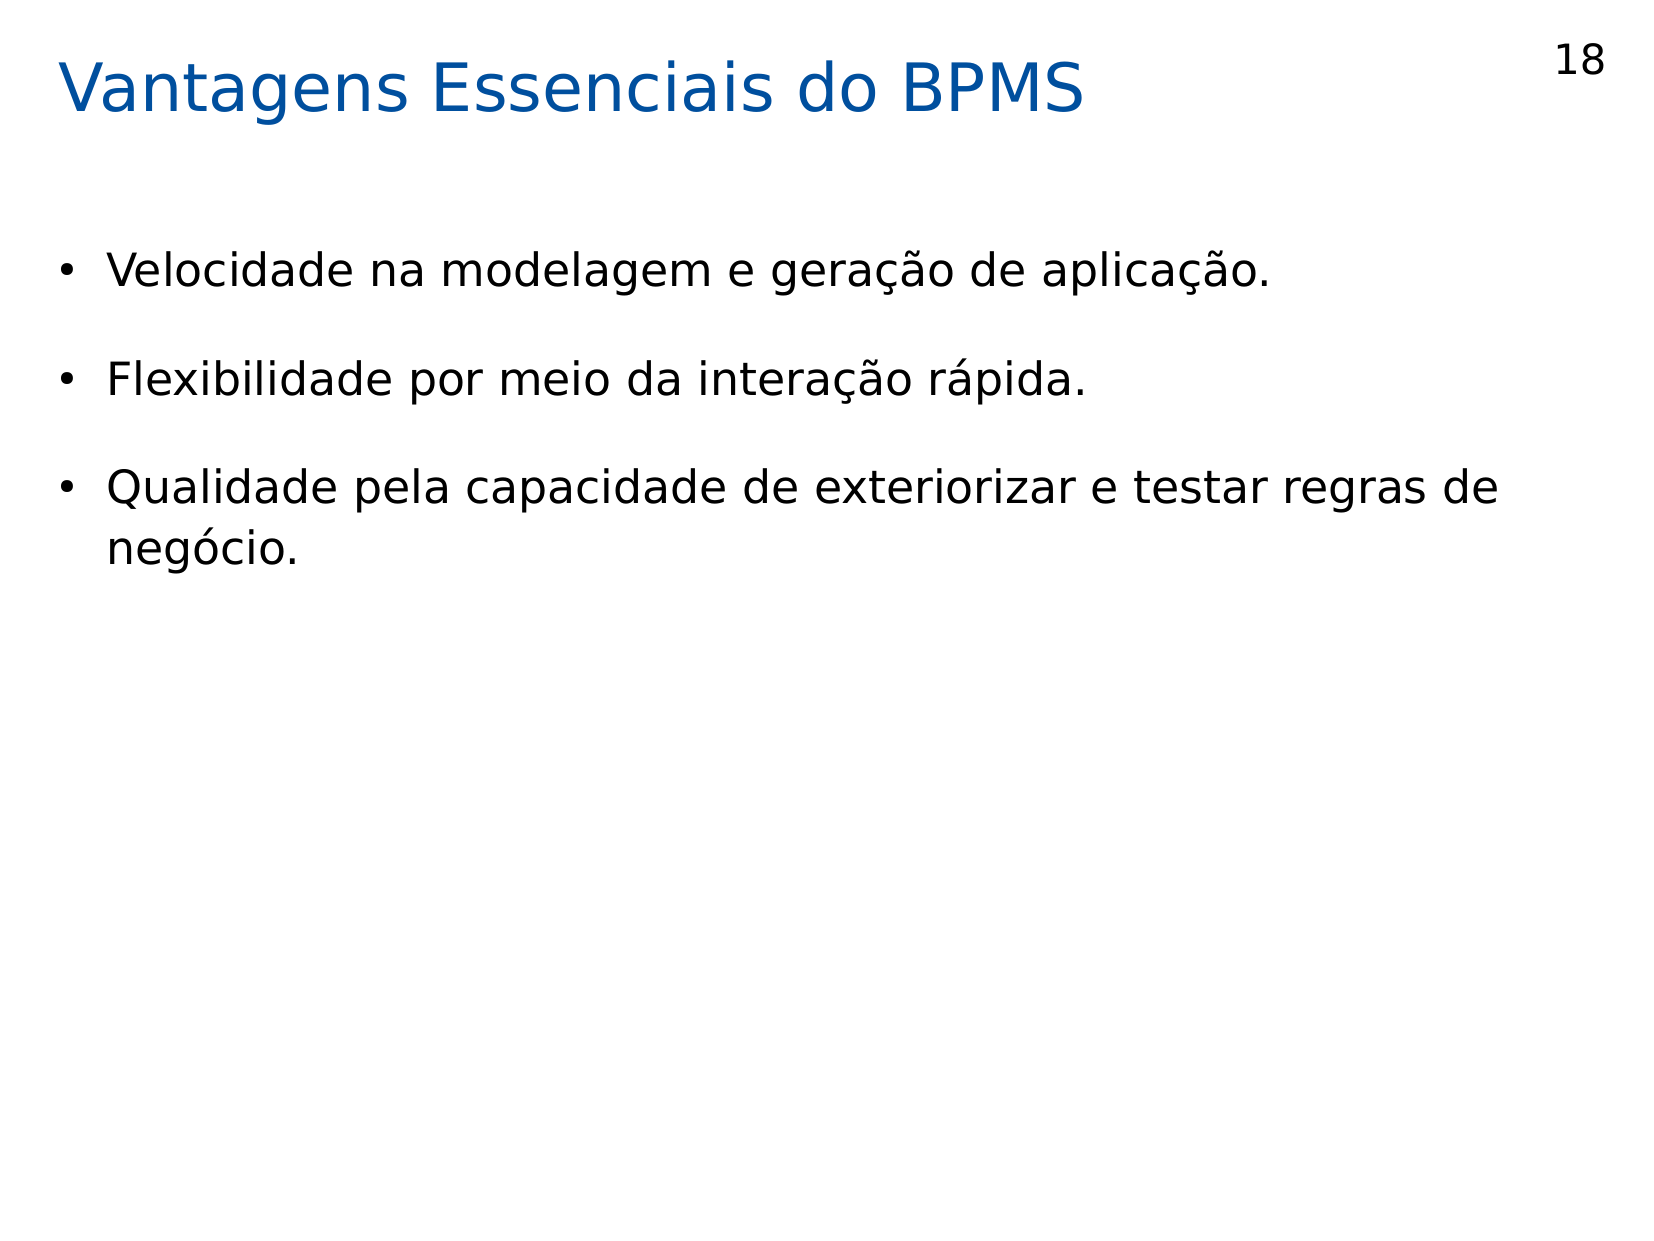

# Vantagens Essenciais do BPMS
18
Velocidade na modelagem e geração de aplicação.
Flexibilidade por meio da interação rápida.
Qualidade pela capacidade de exteriorizar e testar regras de negócio.